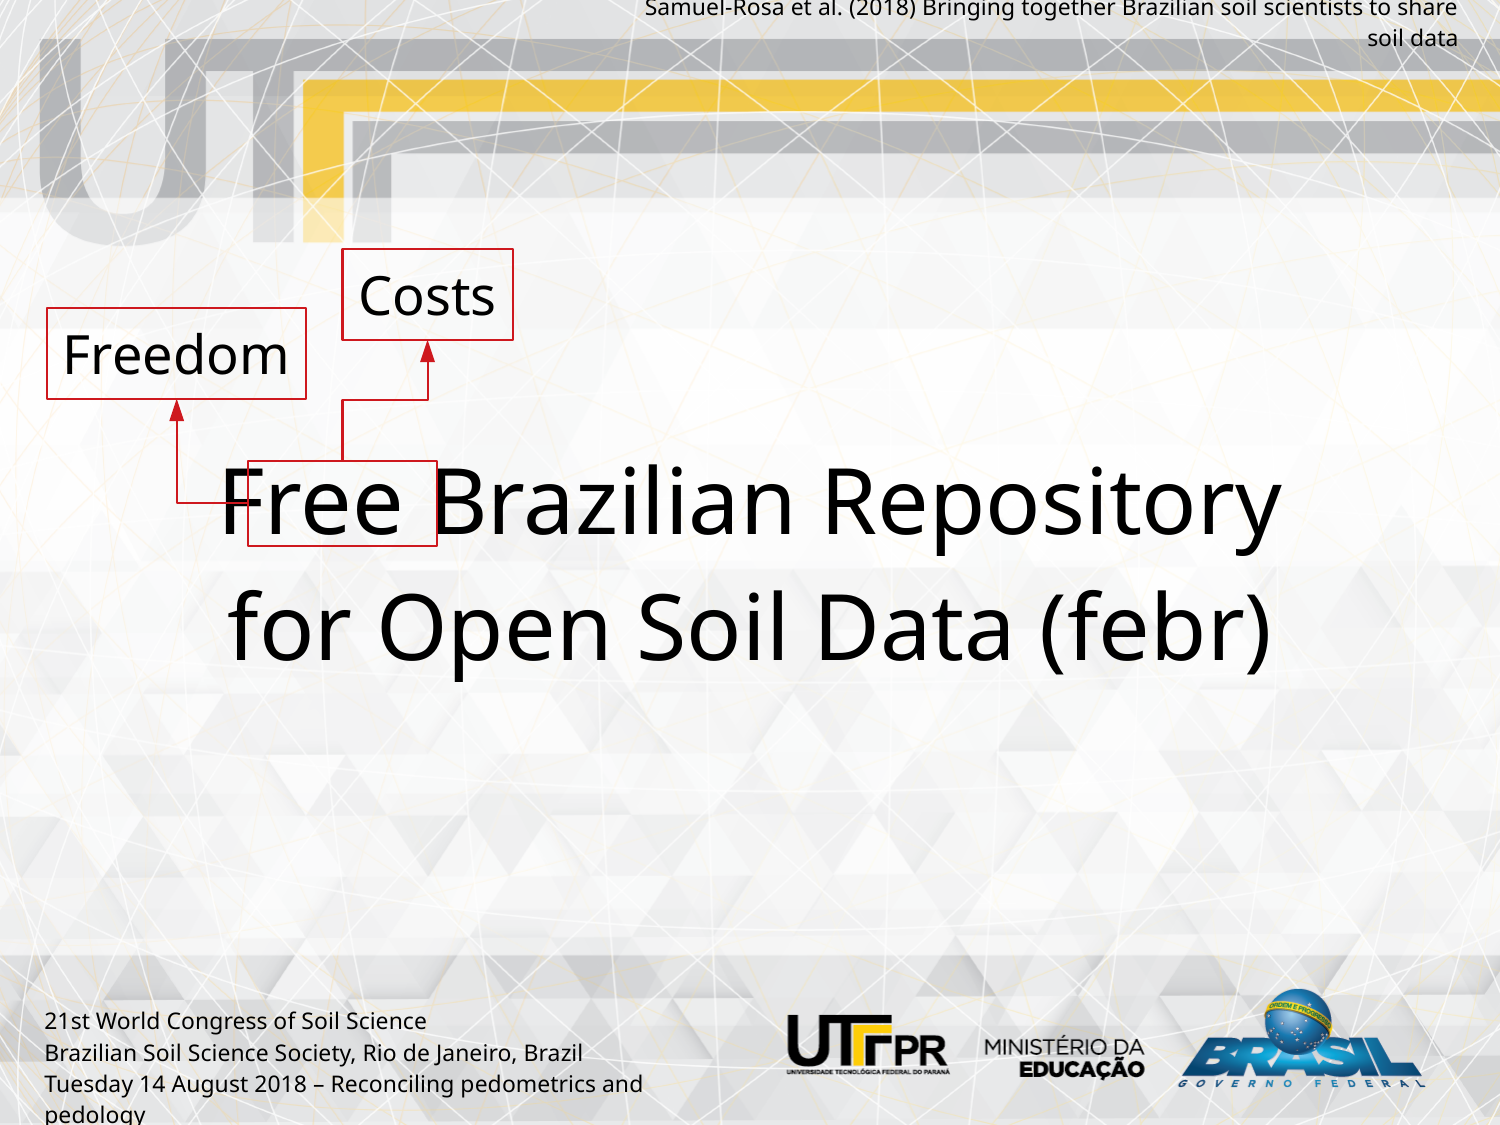

Samuel-Rosa et al. (2018) Bringing together Brazilian soil scientists to share soil data
Costs
Freedom
Free Brazilian Repository
for Open Soil Data (febr)
21st World Congress of Soil Science
Brazilian Soil Science Society, Rio de Janeiro, Brazil
Tuesday 14 August 2018 – Reconciling pedometrics and pedology